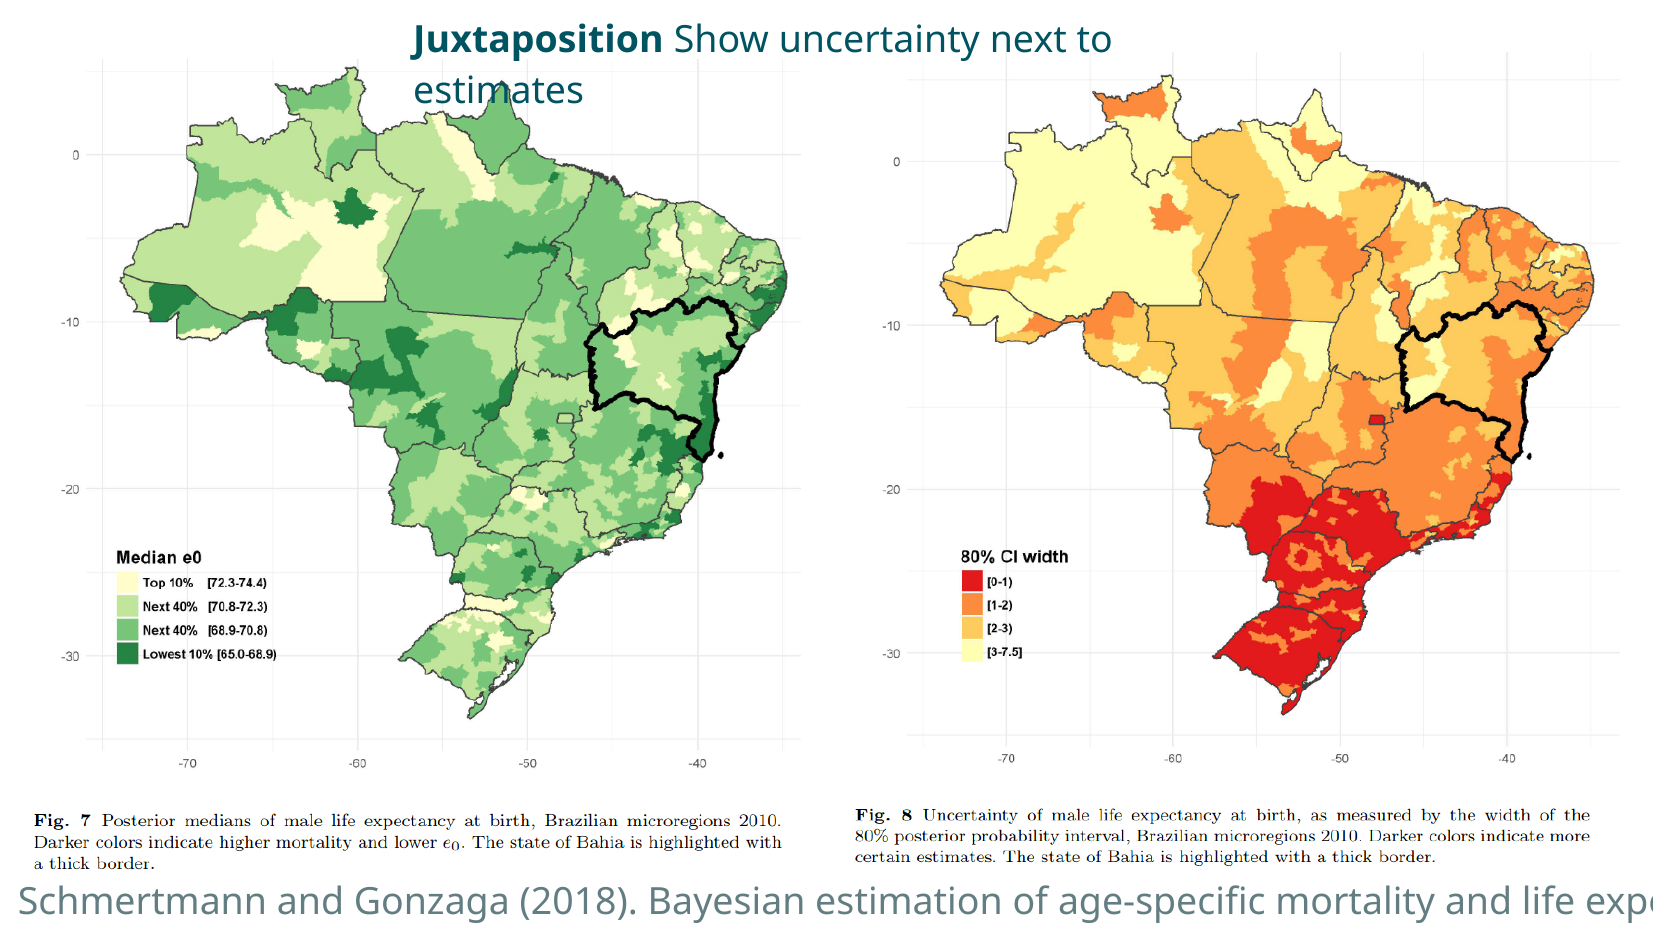

Juxtaposition Show uncertainty next to estimates
Schmertmann and Gonzaga (2018). Bayesian estimation of age-specific mortality and life expectancy...